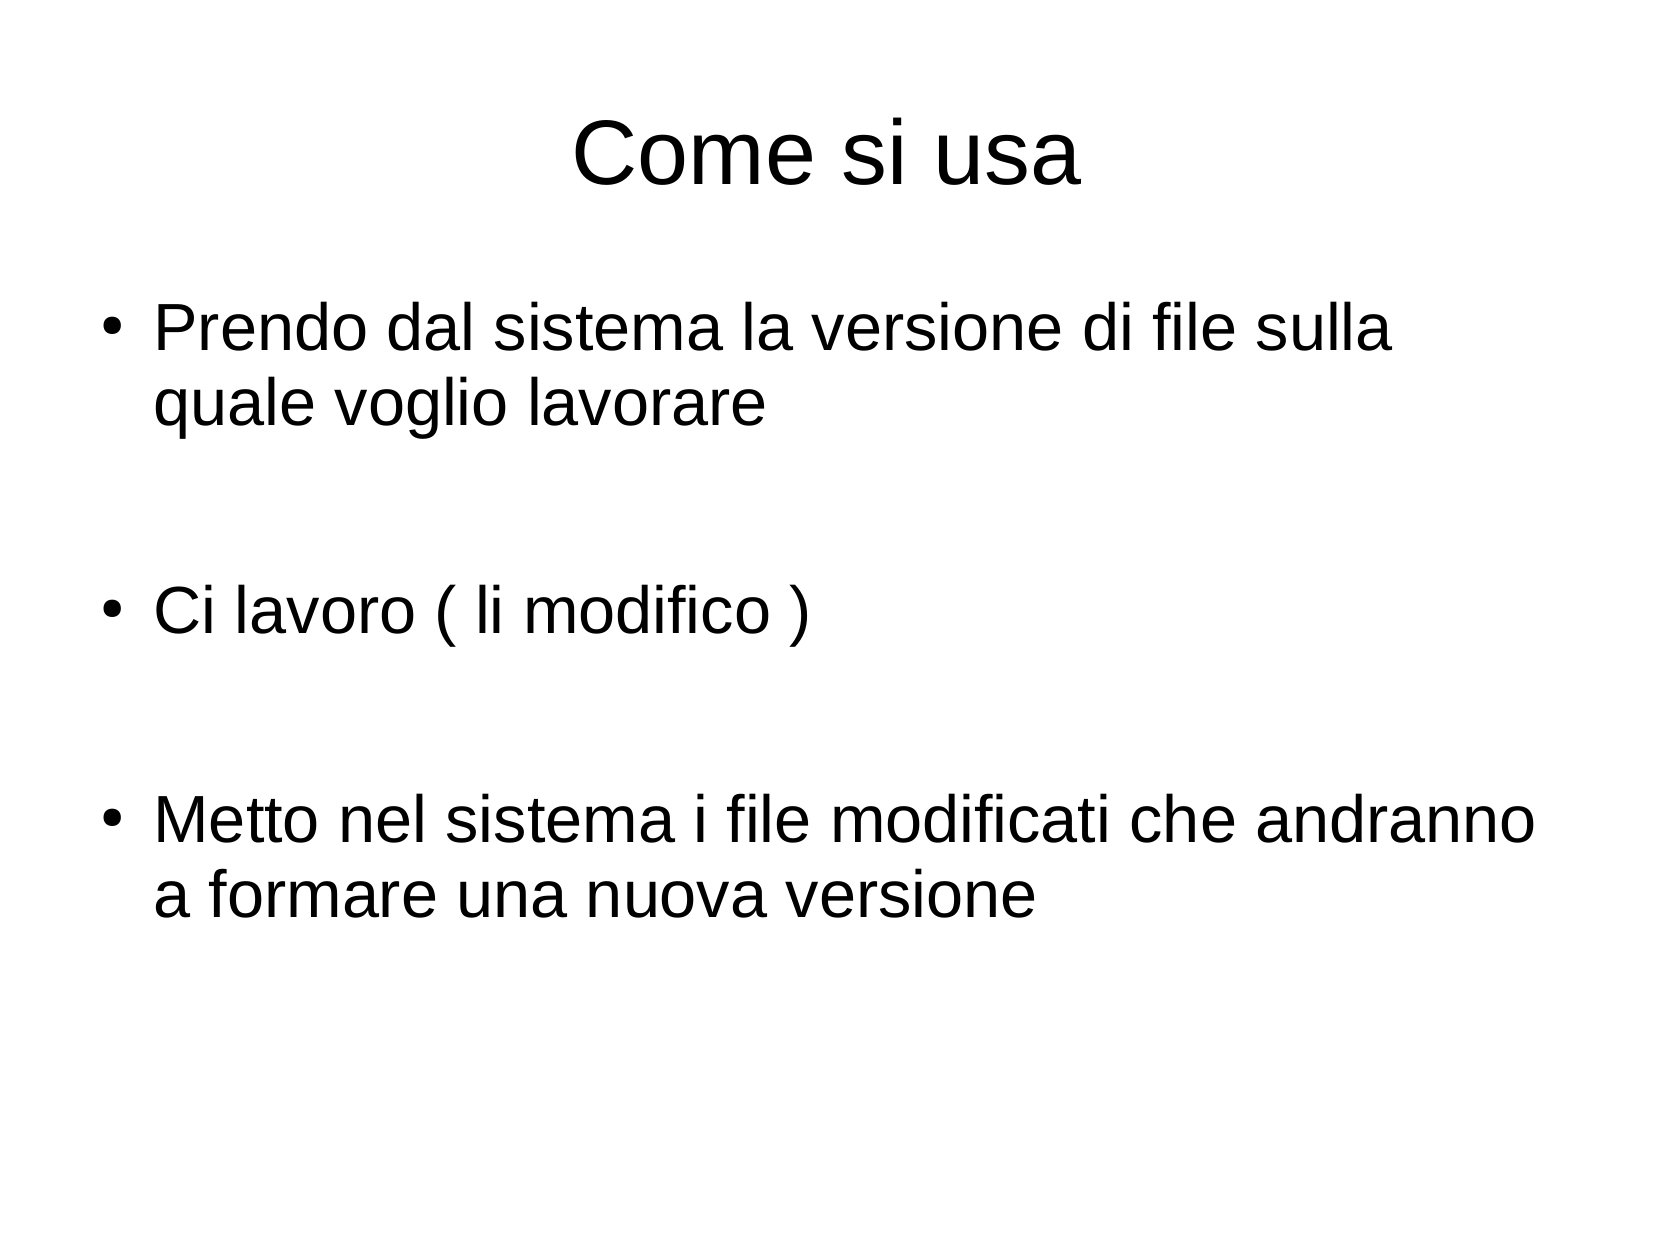

# Come si usa
Prendo dal sistema la versione di file sulla quale voglio lavorare
Ci lavoro ( li modifico )
Metto nel sistema i file modificati che andranno a formare una nuova versione